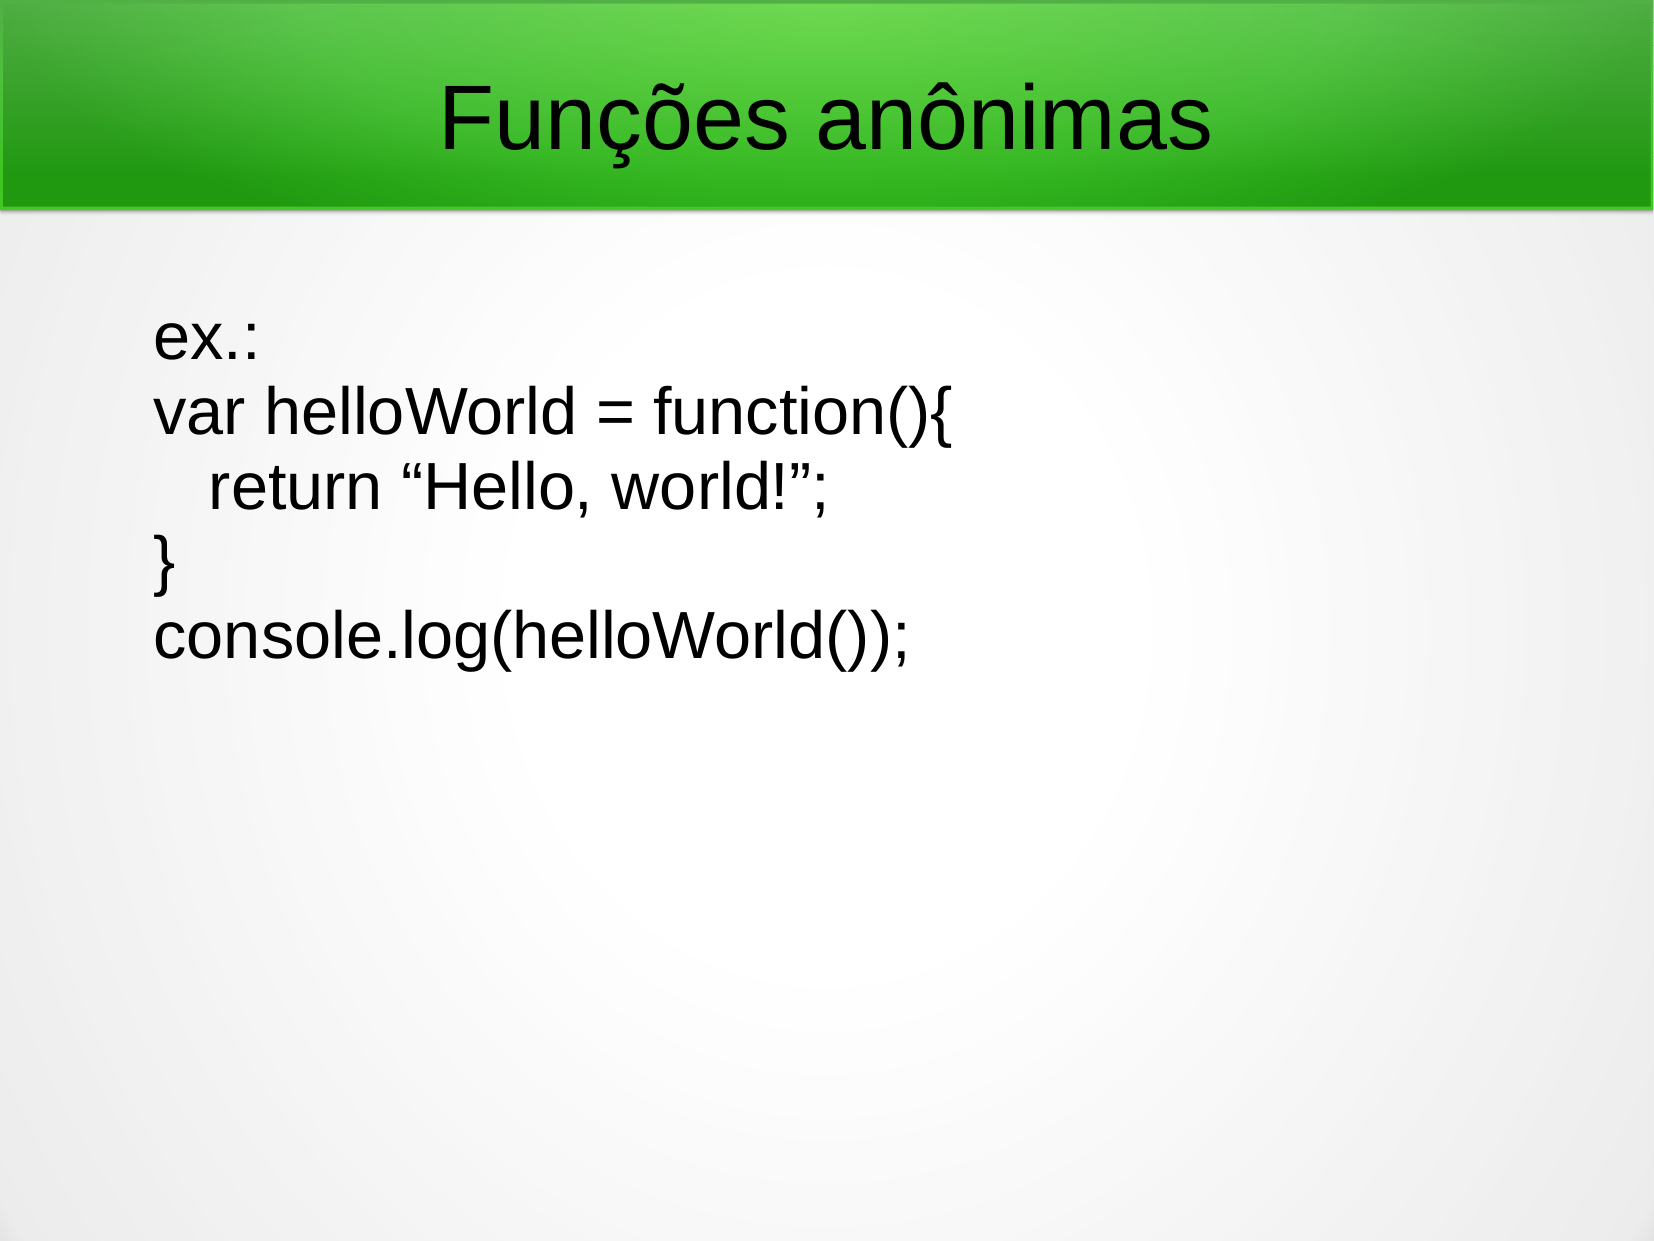

# Funções anônimas
ex.:
var helloWorld = function(){
 return “Hello, world!”;
}
console.log(helloWorld());